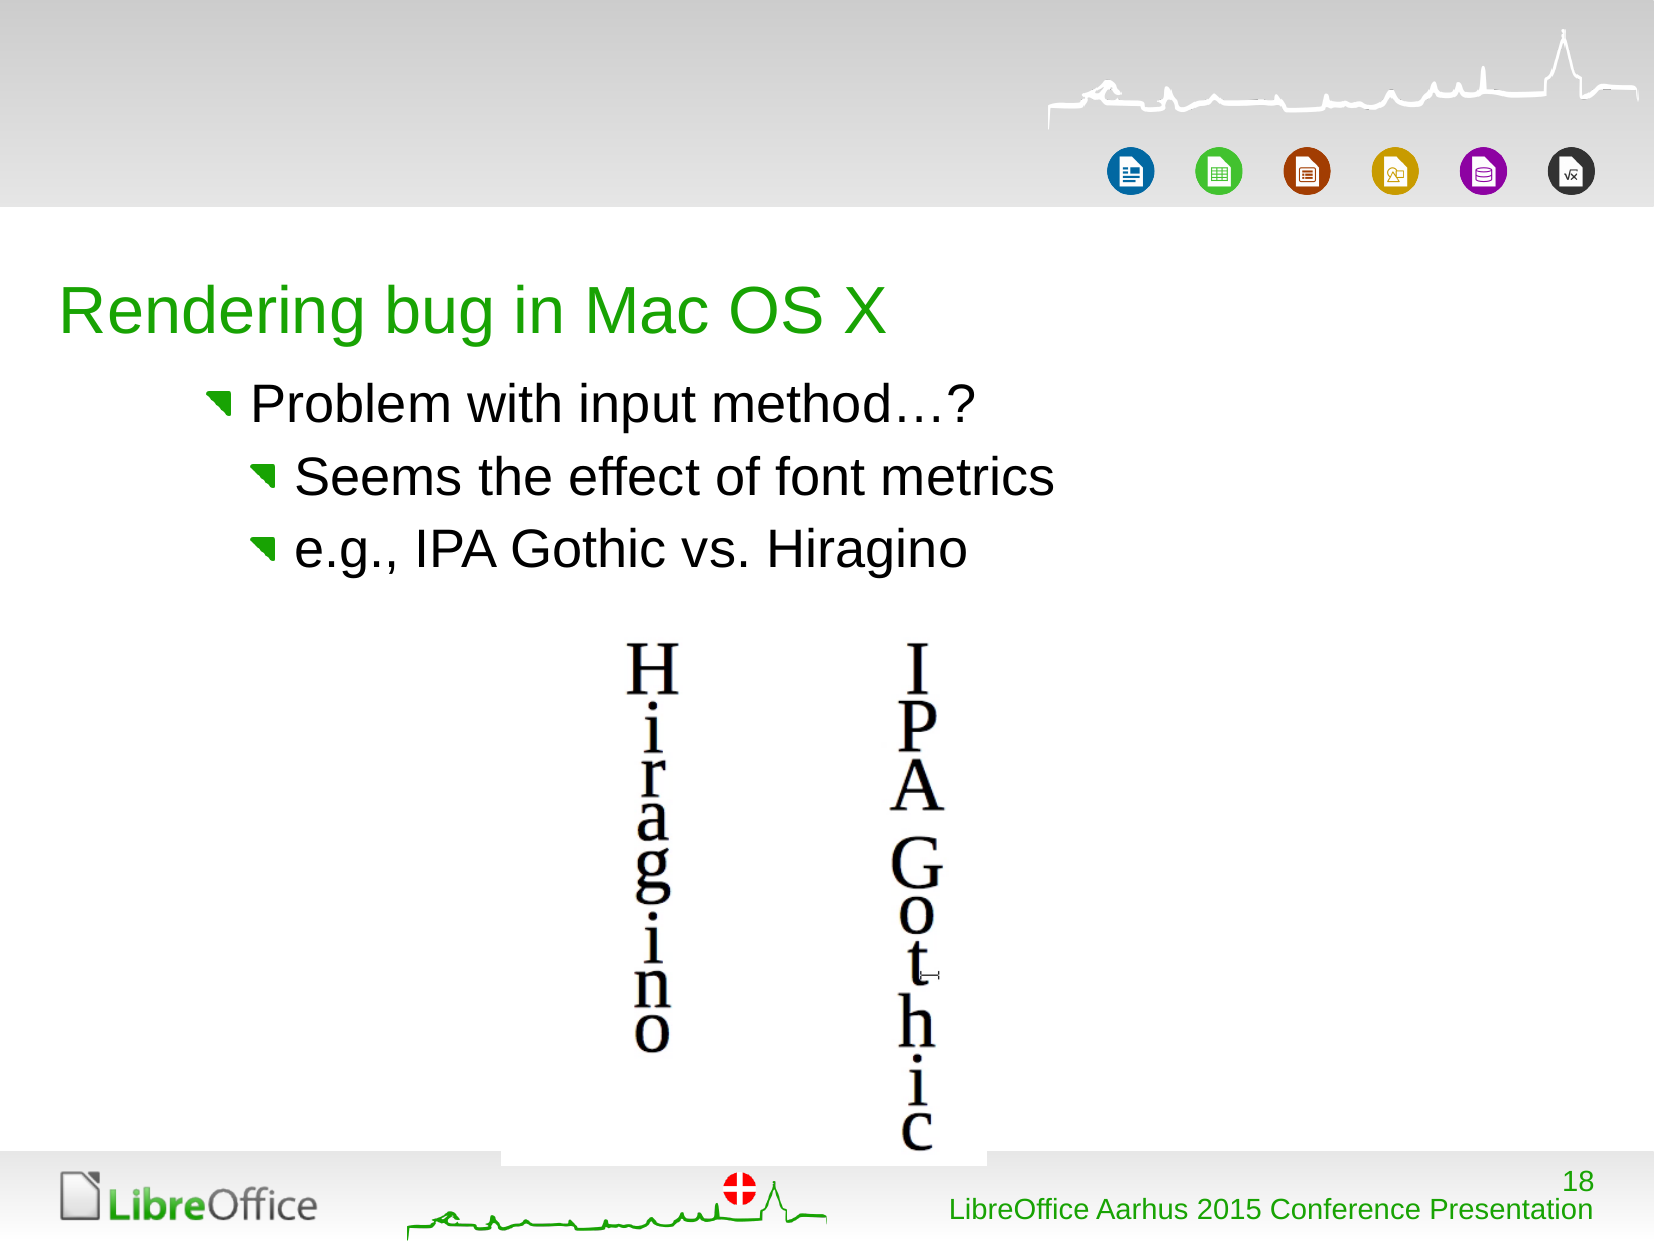

Rendering bug in Mac OS X
# Problem with input method…?
Seems the effect of font metrics
e.g., IPA Gothic vs. Hiragino
18
LibreOffice Aarhus 2015 Conference Presentation